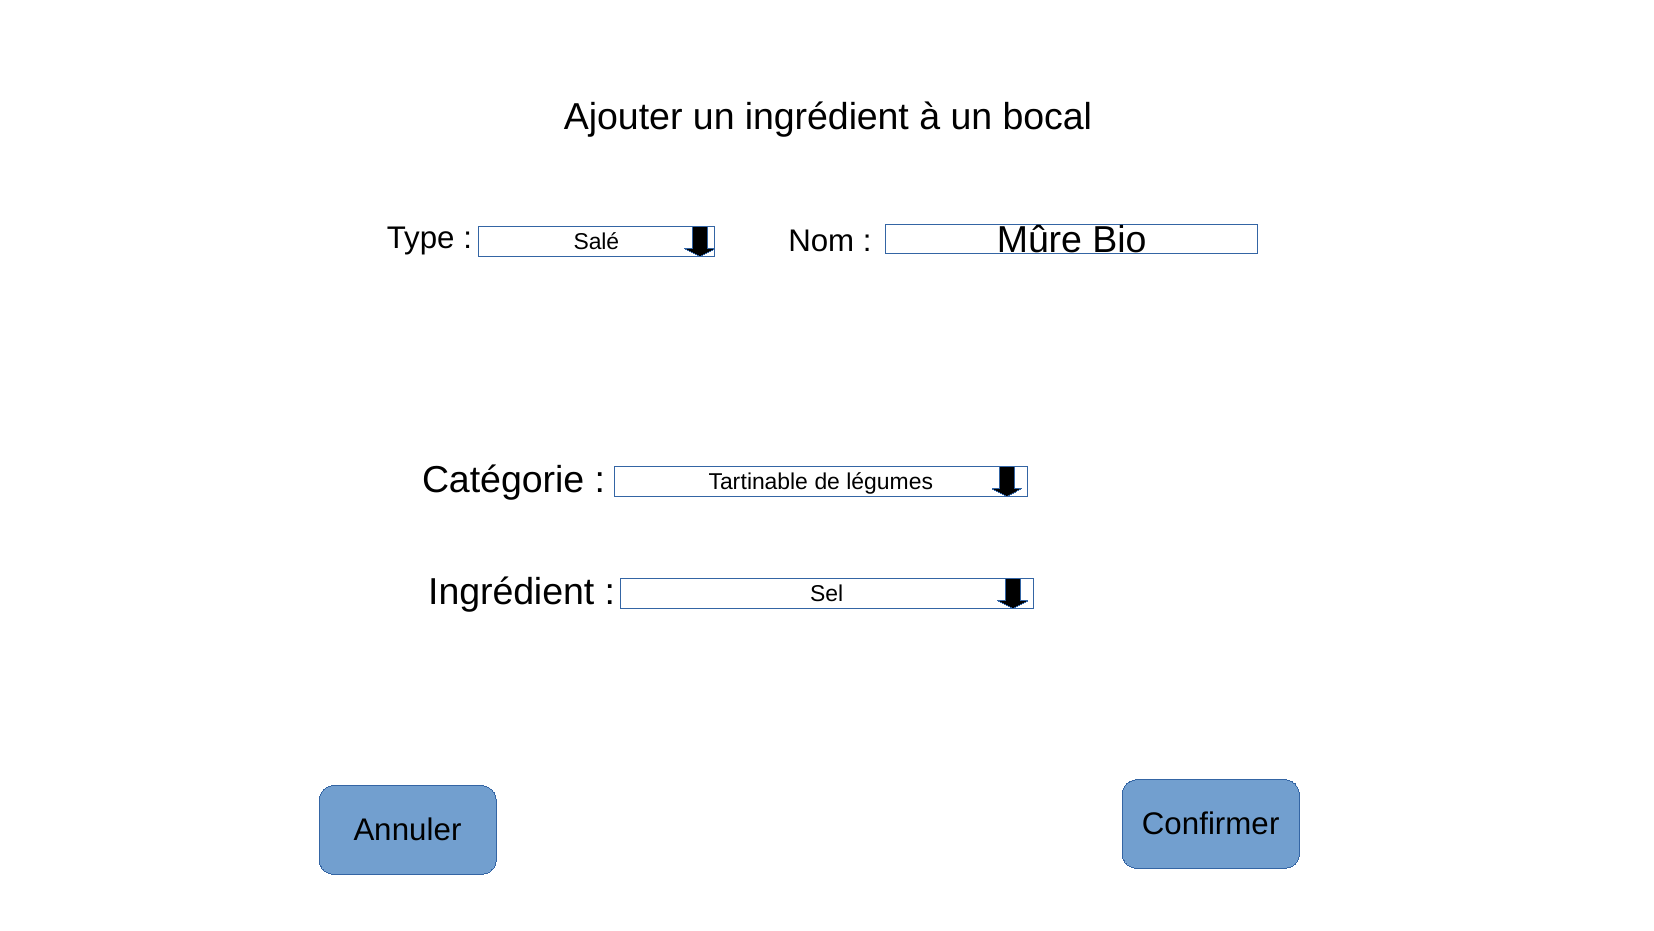

Ajouter un ingrédient à un bocal
Type :
Nom :
Mûre Bio
Salé
Catégorie :
Tartinable de légumes
Ingrédient :
Sel
Confirmer
Annuler